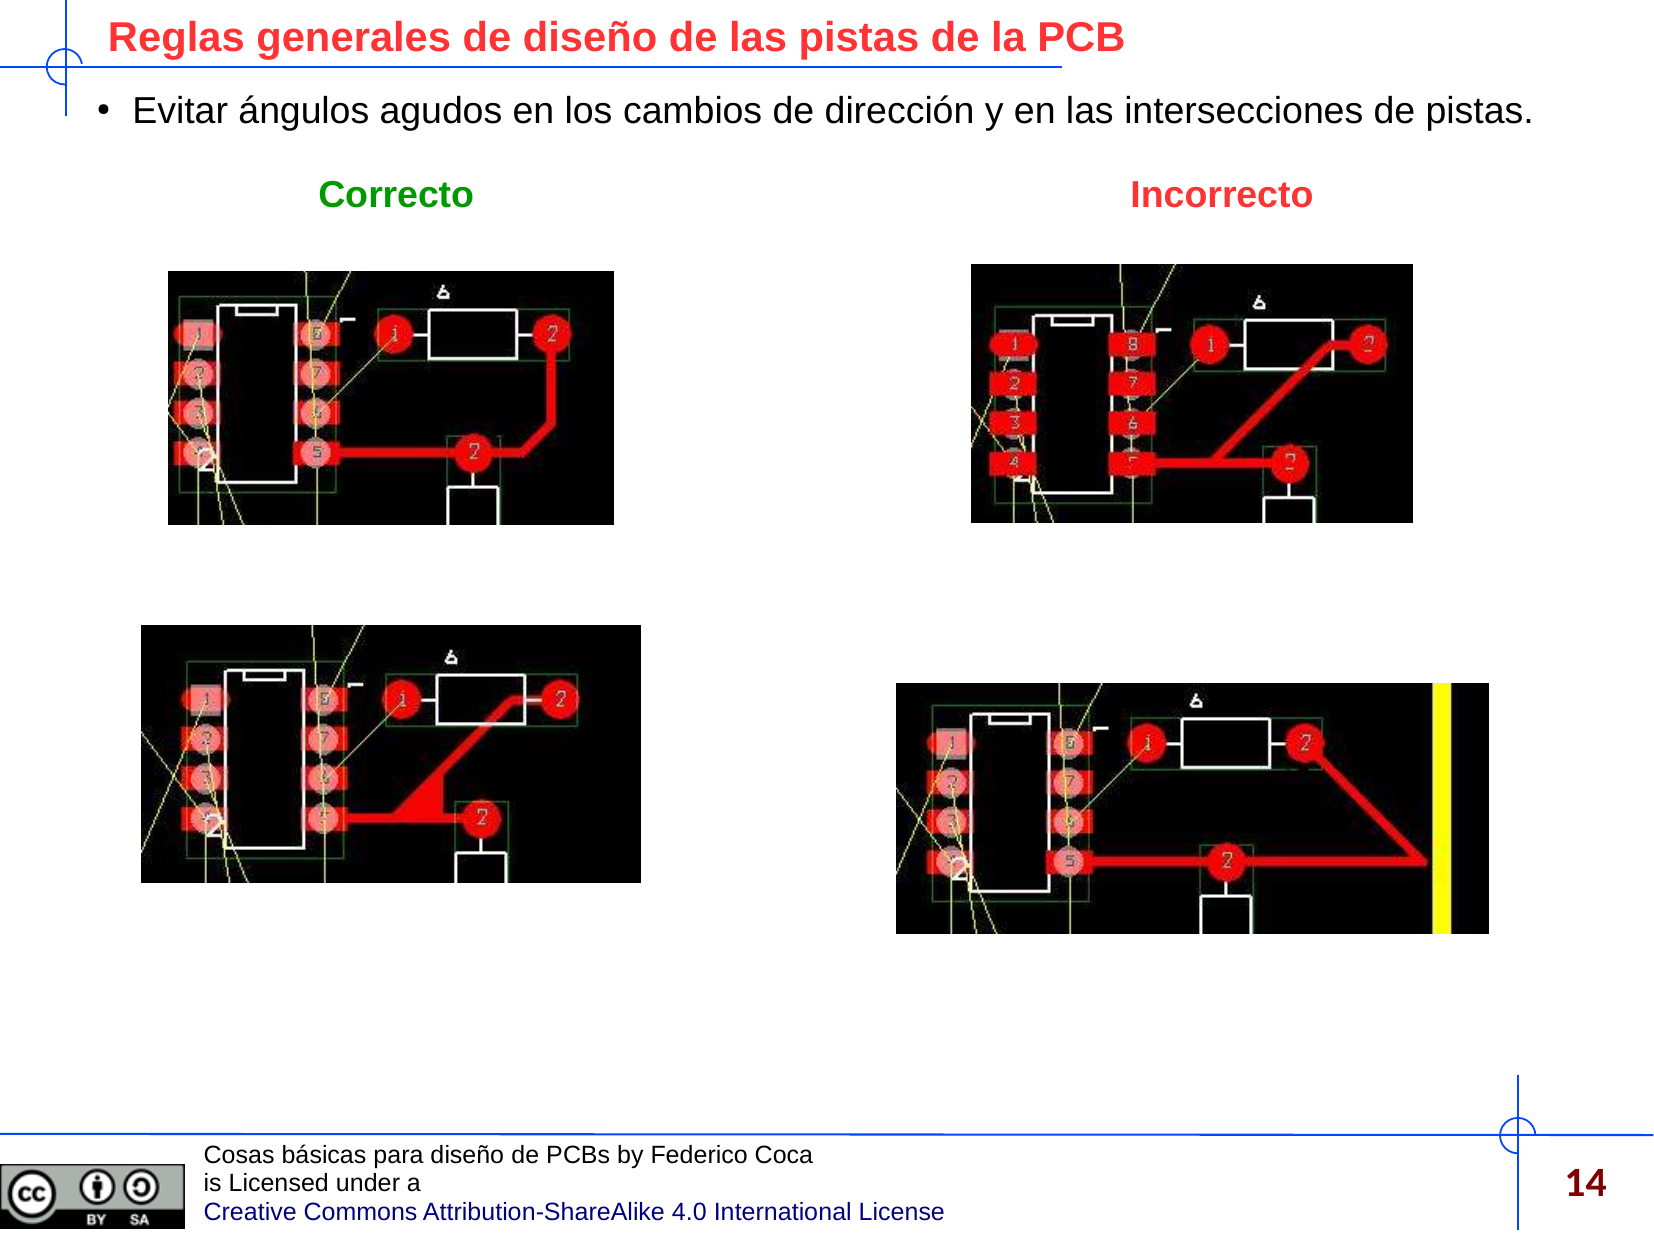

Reglas generales de diseño de las pistas de la PCB
Evitar ángulos agudos en los cambios de dirección y en las intersecciones de pistas.
			Correcto									Incorrecto
Cosas básicas para diseño de PCBs by Federico Coca
is Licensed under a Creative Commons Attribution-ShareAlike 4.0 International License